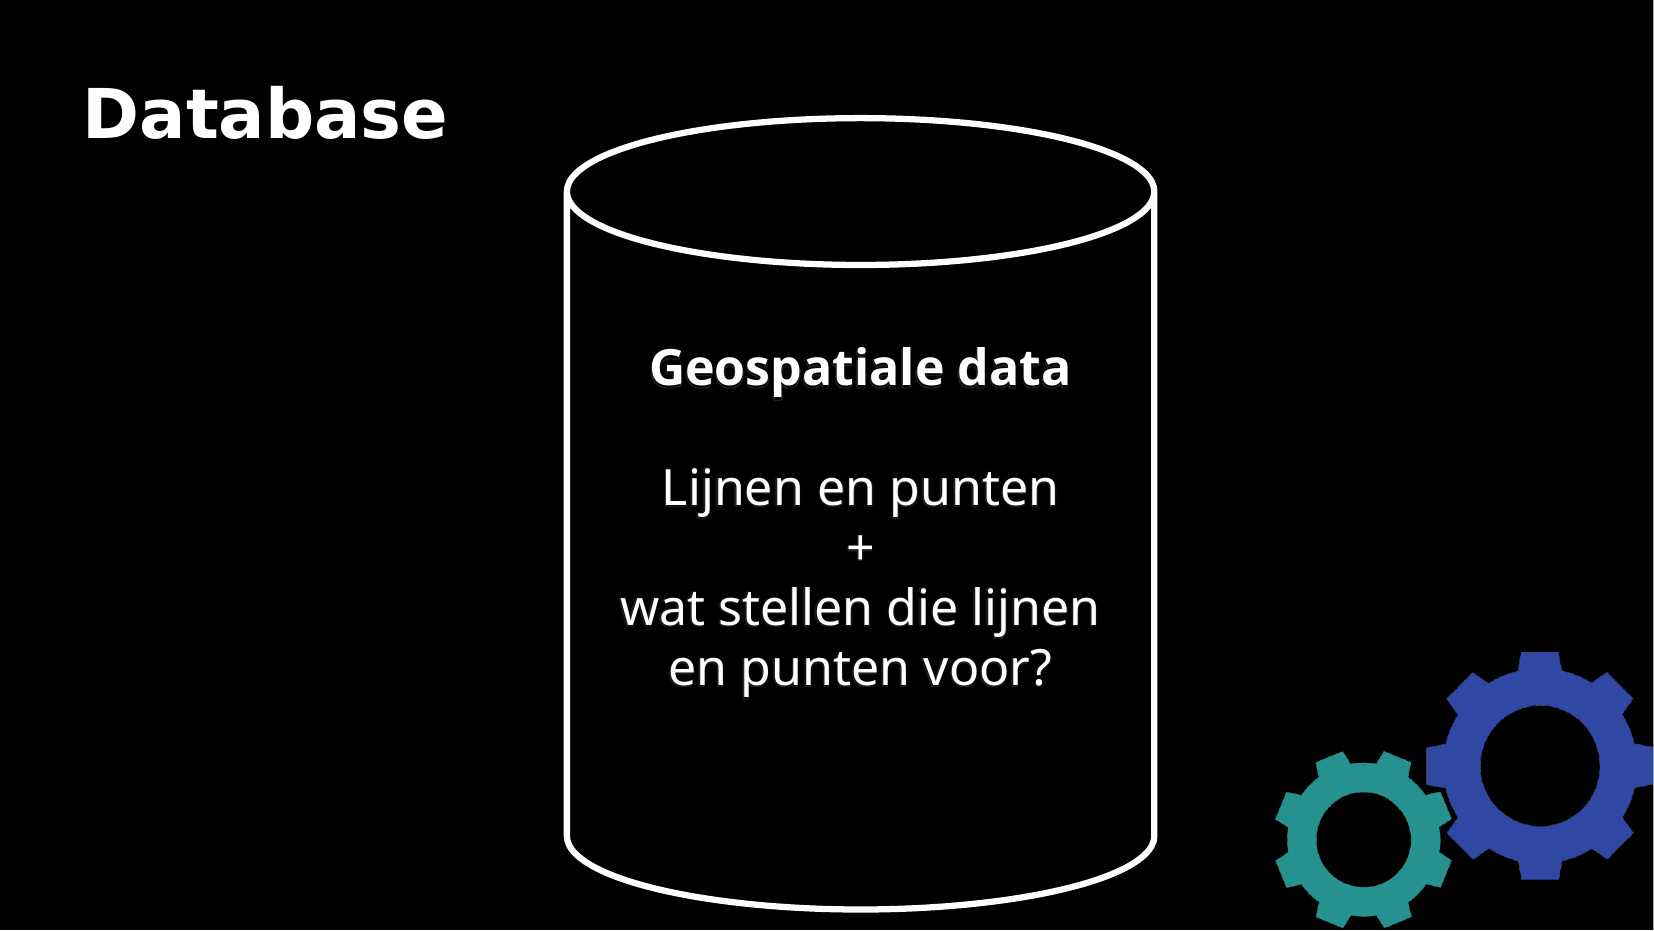

# Database
Geospatiale data
Lijnen en punten
+
wat stellen die lijnen
en punten voor?